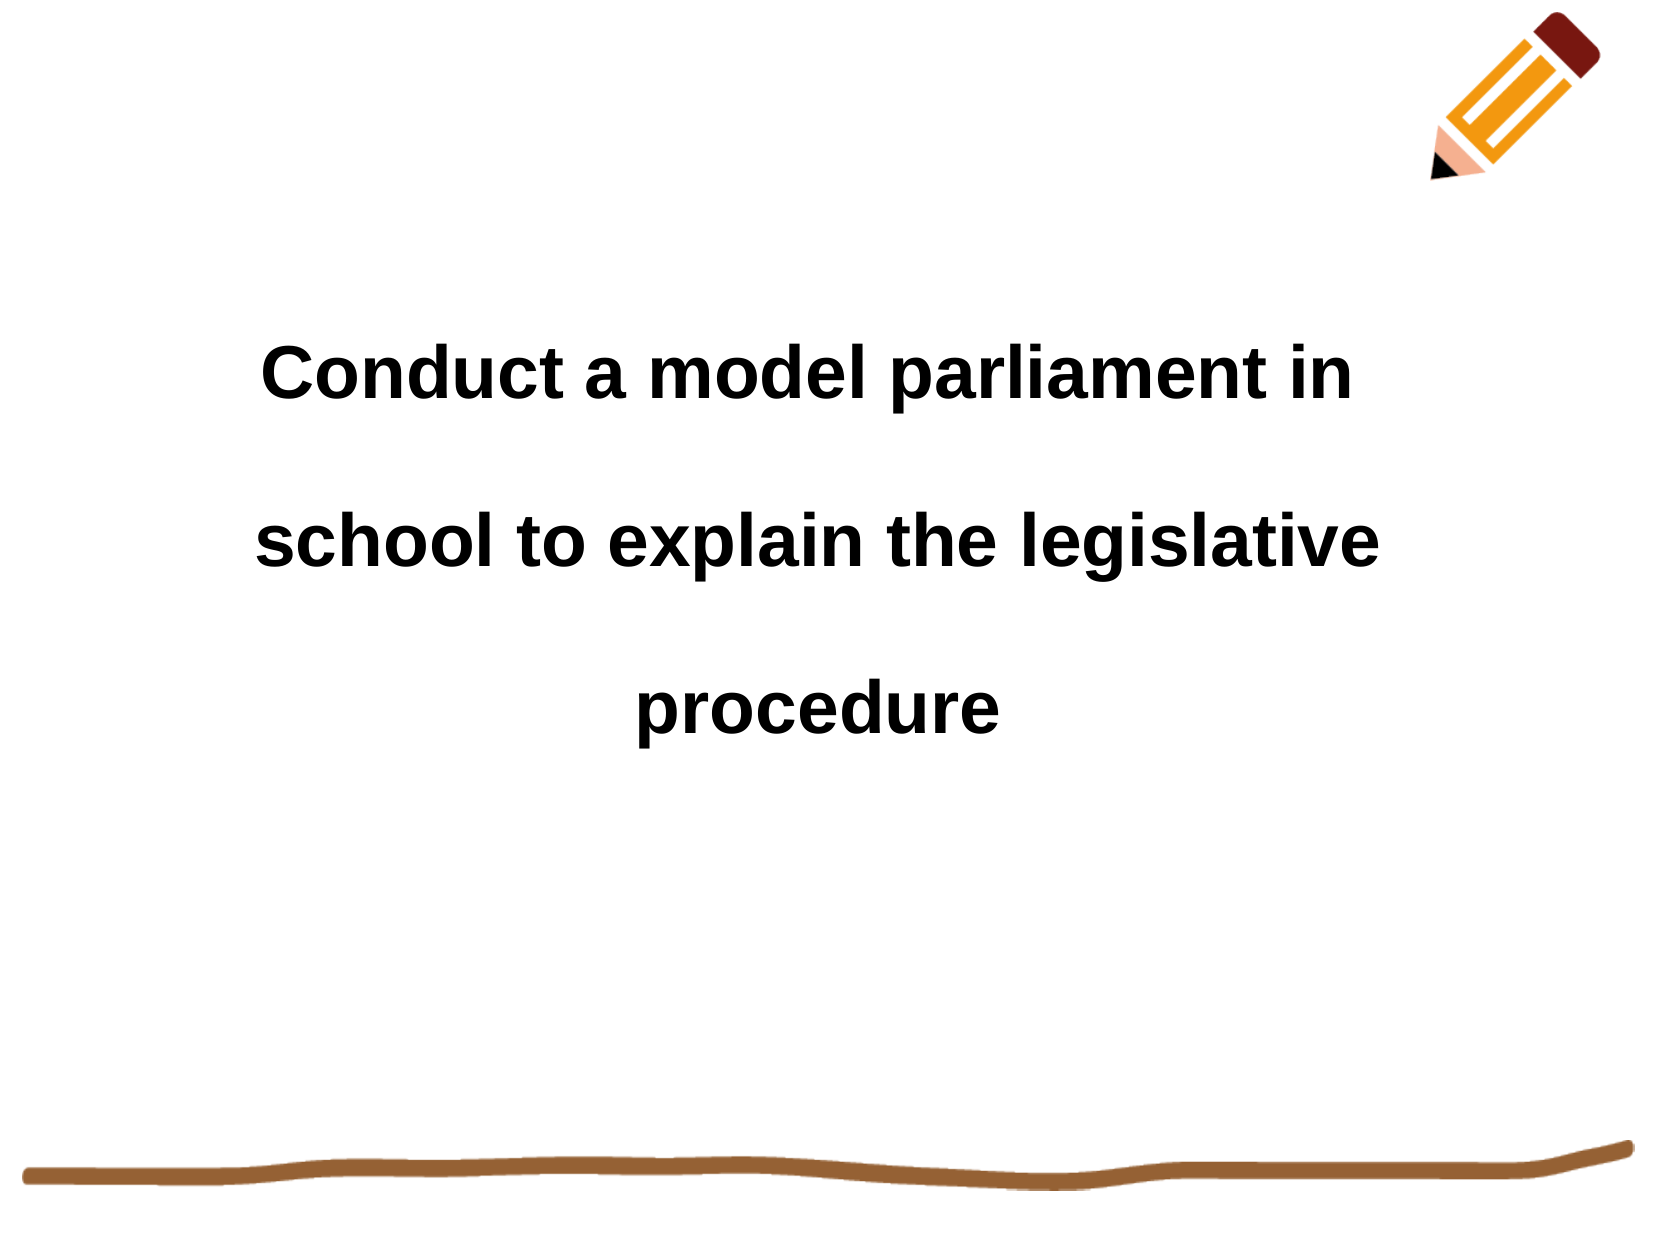

# Conduct a model parliament in school to explain the legislative procedure